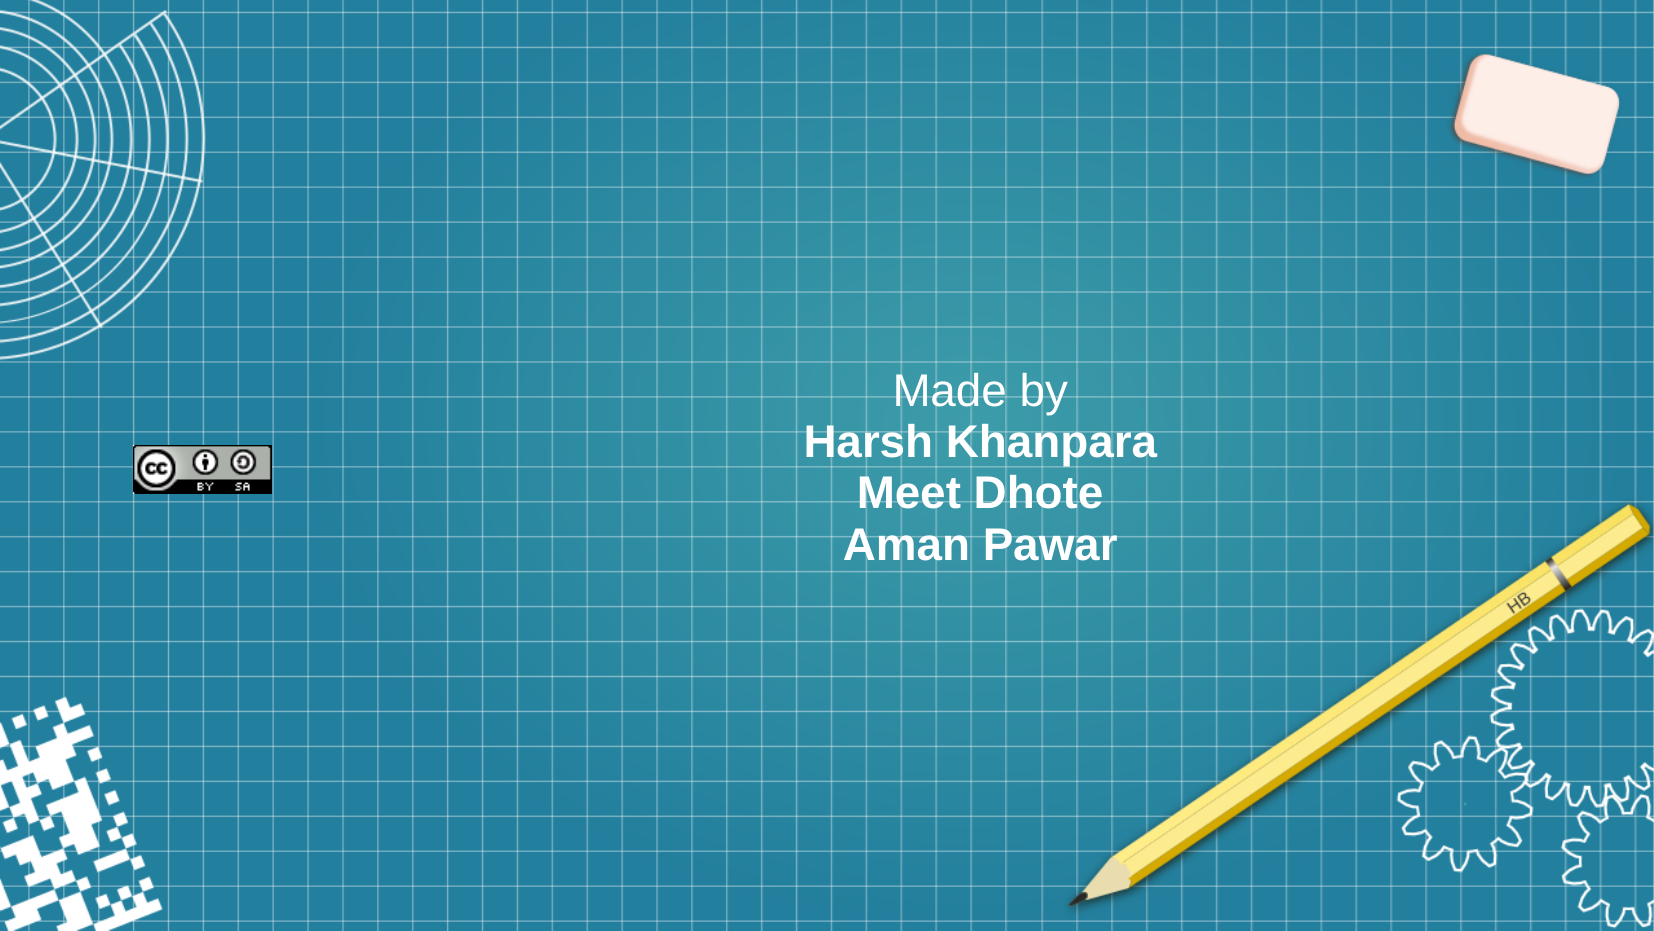

# Made by Harsh Khanpara Meet Dhote Aman Pawar